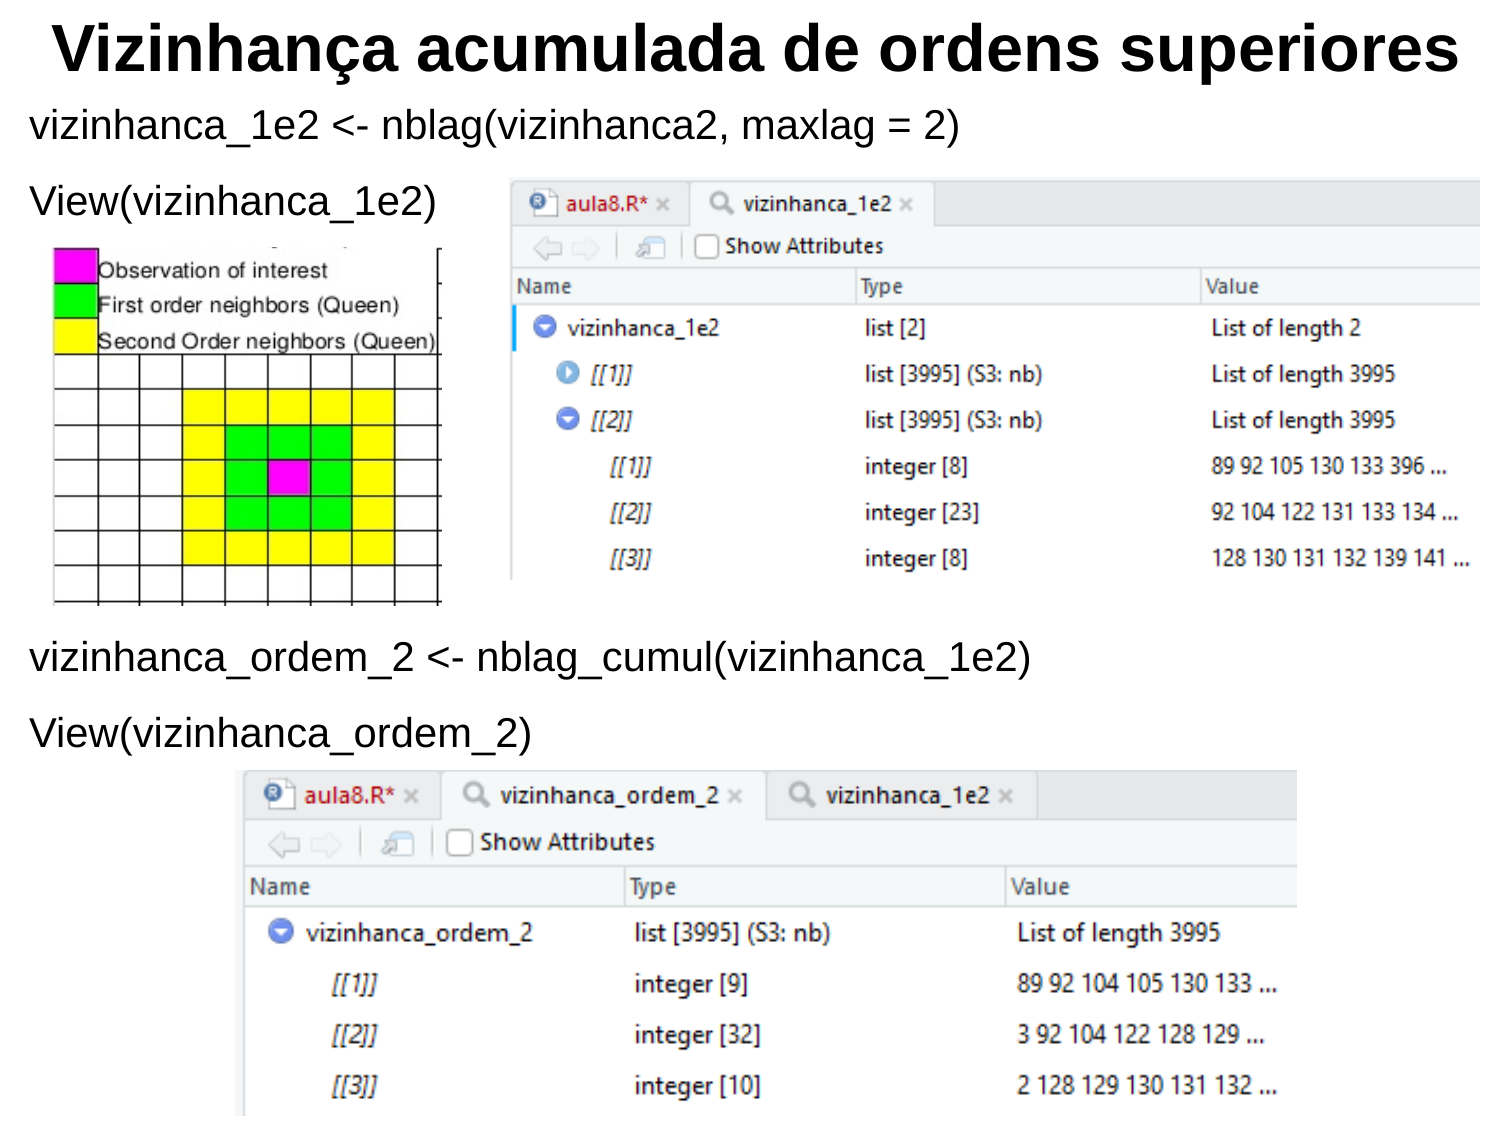

# Vizinhança acumulada de ordens superiores
vizinhanca_1e2 <- nblag(vizinhanca2, maxlag = 2)
View(vizinhanca_1e2)
vizinhanca_ordem_2 <- nblag_cumul(vizinhanca_1e2)
View(vizinhanca_ordem_2)